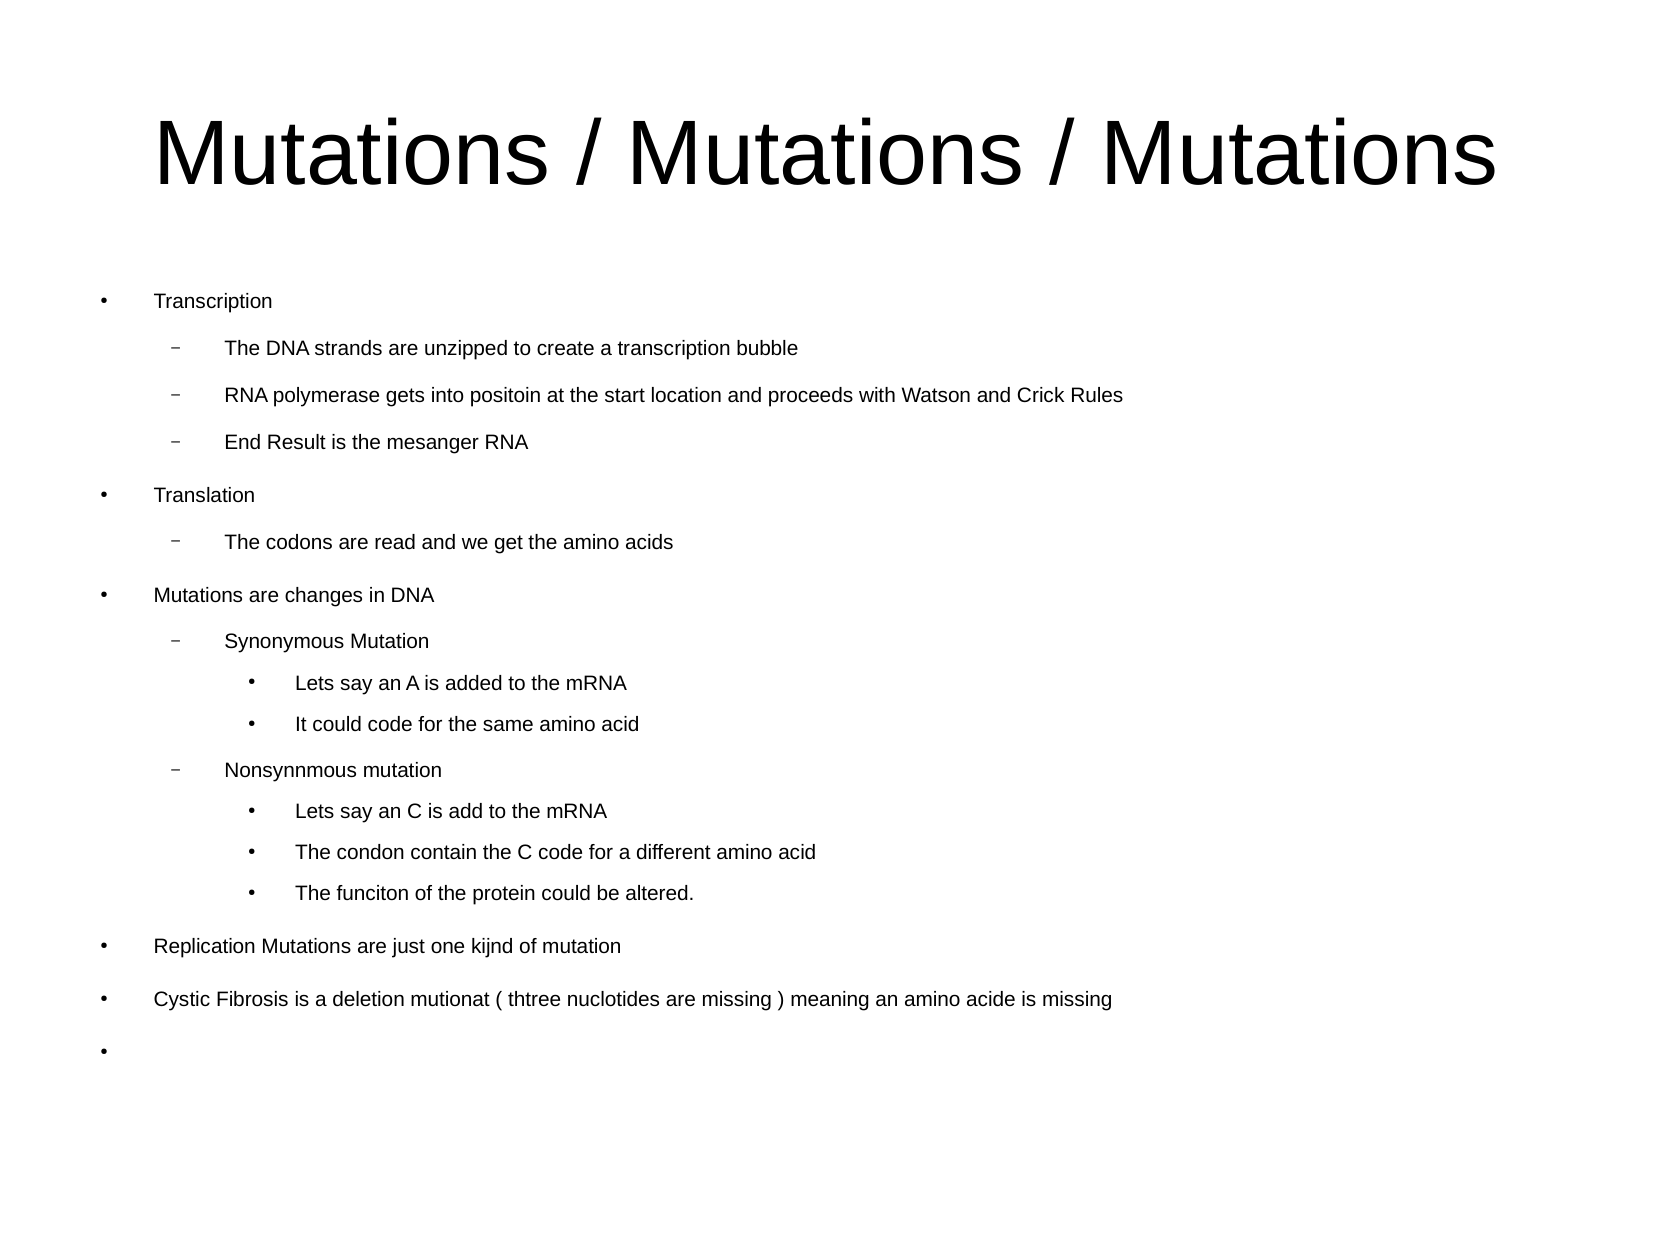

# Mutations / Mutations / Mutations
Transcription
The DNA strands are unzipped to create a transcription bubble
RNA polymerase gets into positoin at the start location and proceeds with Watson and Crick Rules
End Result is the mesanger RNA
Translation
The codons are read and we get the amino acids
Mutations are changes in DNA
Synonymous Mutation
Lets say an A is added to the mRNA
It could code for the same amino acid
Nonsynnmous mutation
Lets say an C is add to the mRNA
The condon contain the C code for a different amino acid
The funciton of the protein could be altered.
Replication Mutations are just one kijnd of mutation
Cystic Fibrosis is a deletion mutionat ( thtree nuclotides are missing ) meaning an amino acide is missing